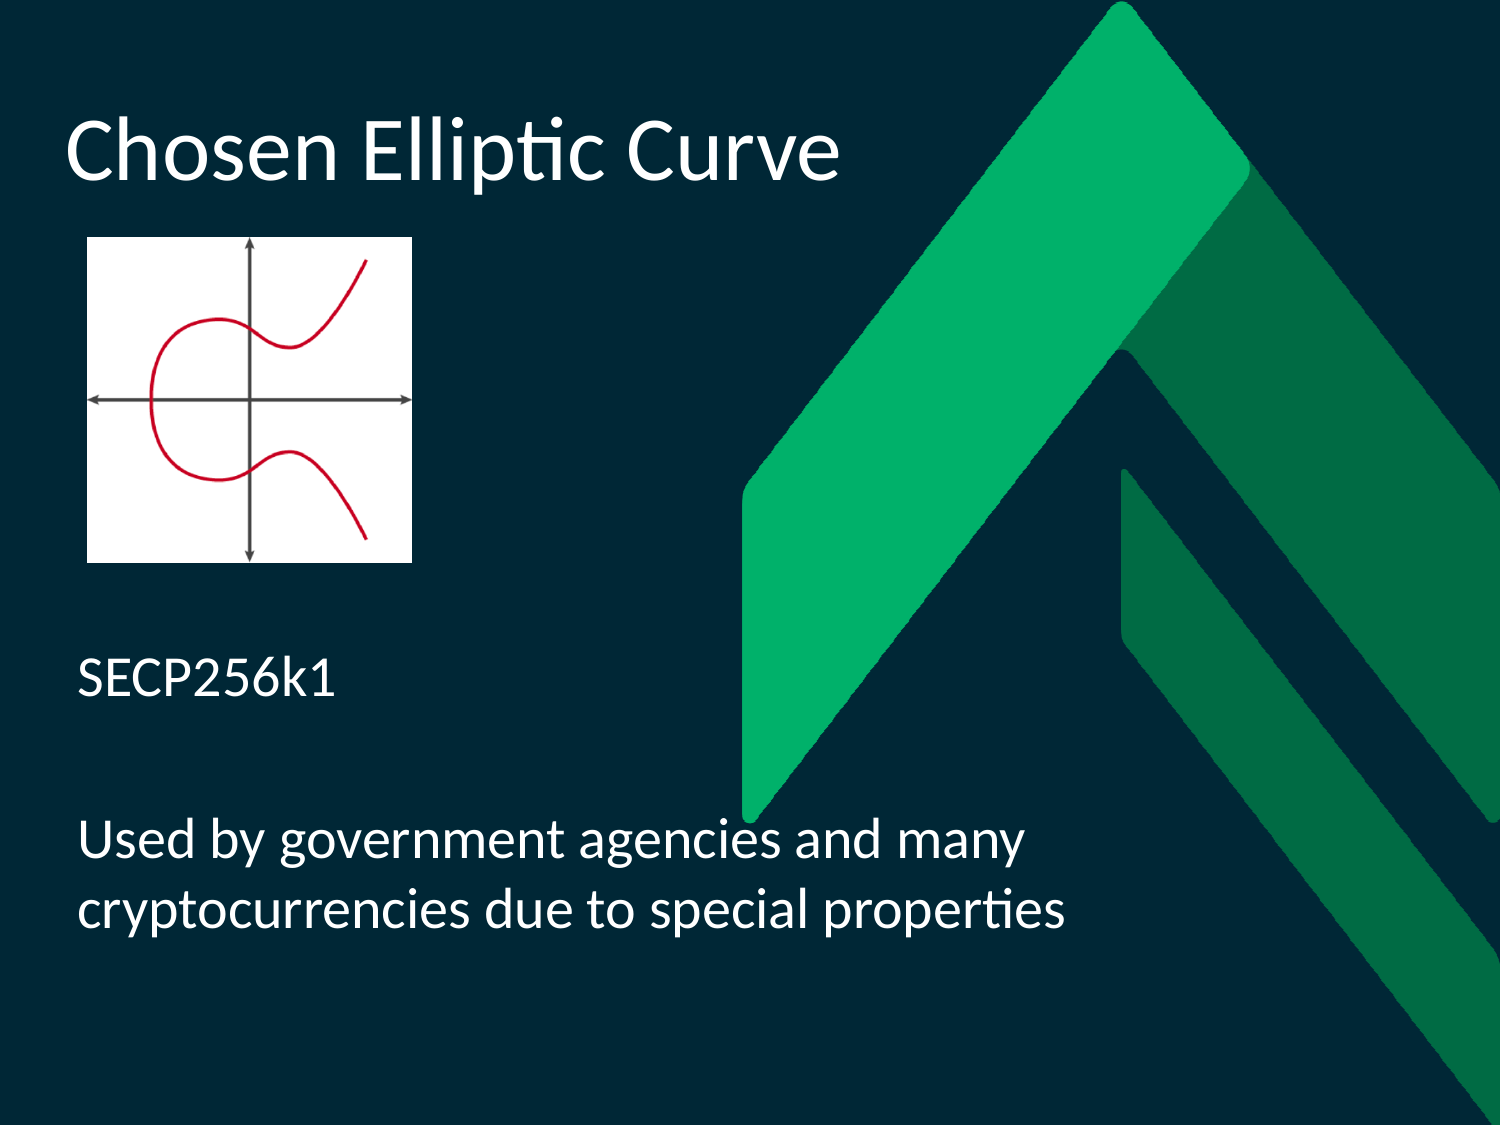

# Chosen Elliptic Curve
SECP256k1
Used by government agencies and many cryptocurrencies due to special properties